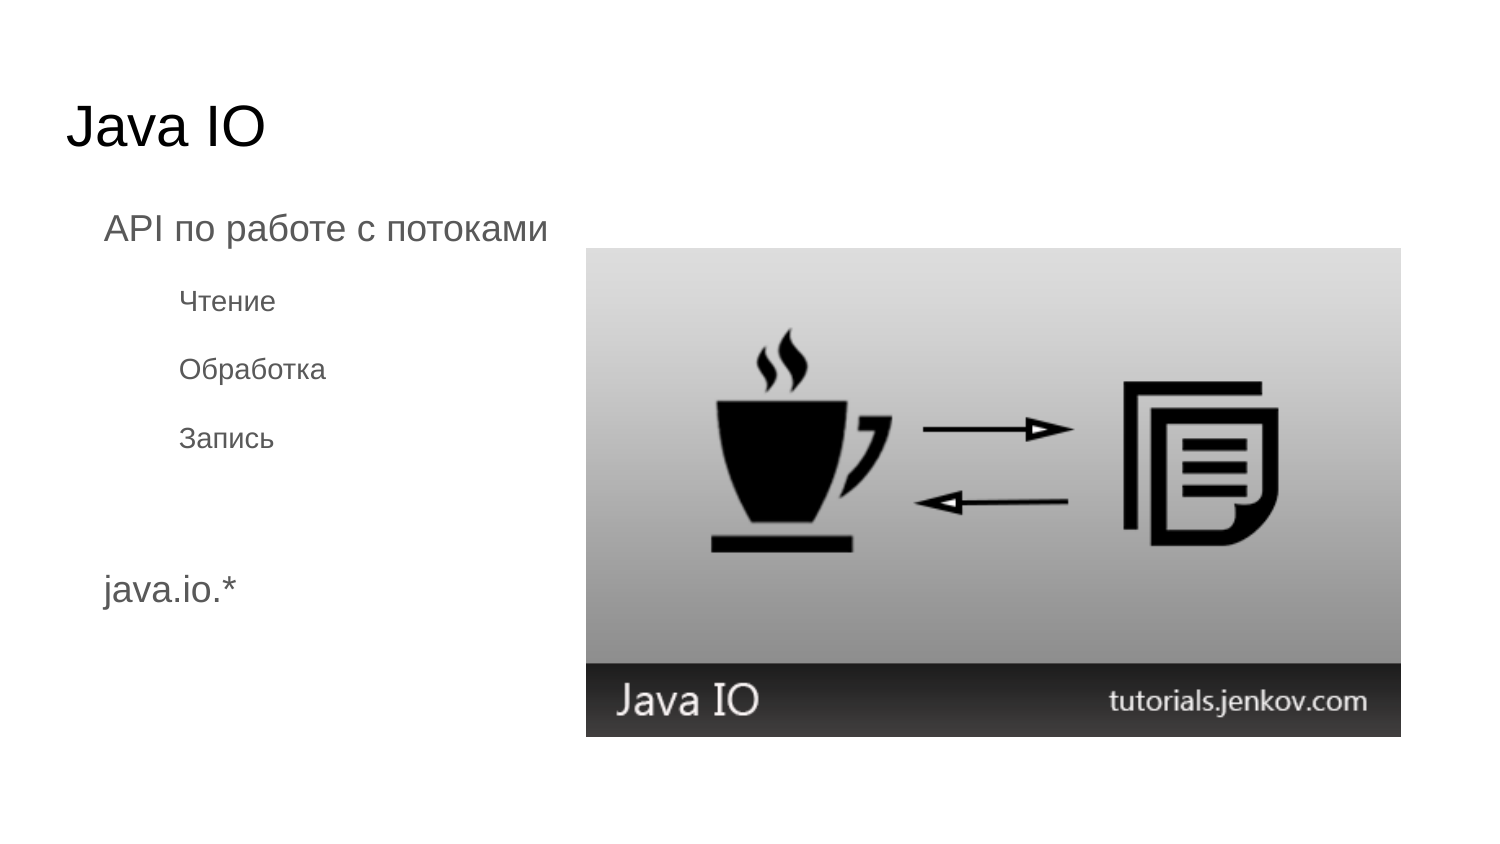

# Java IO
API по работе с потоками
Чтение
Обработка
Запись
java.io.*